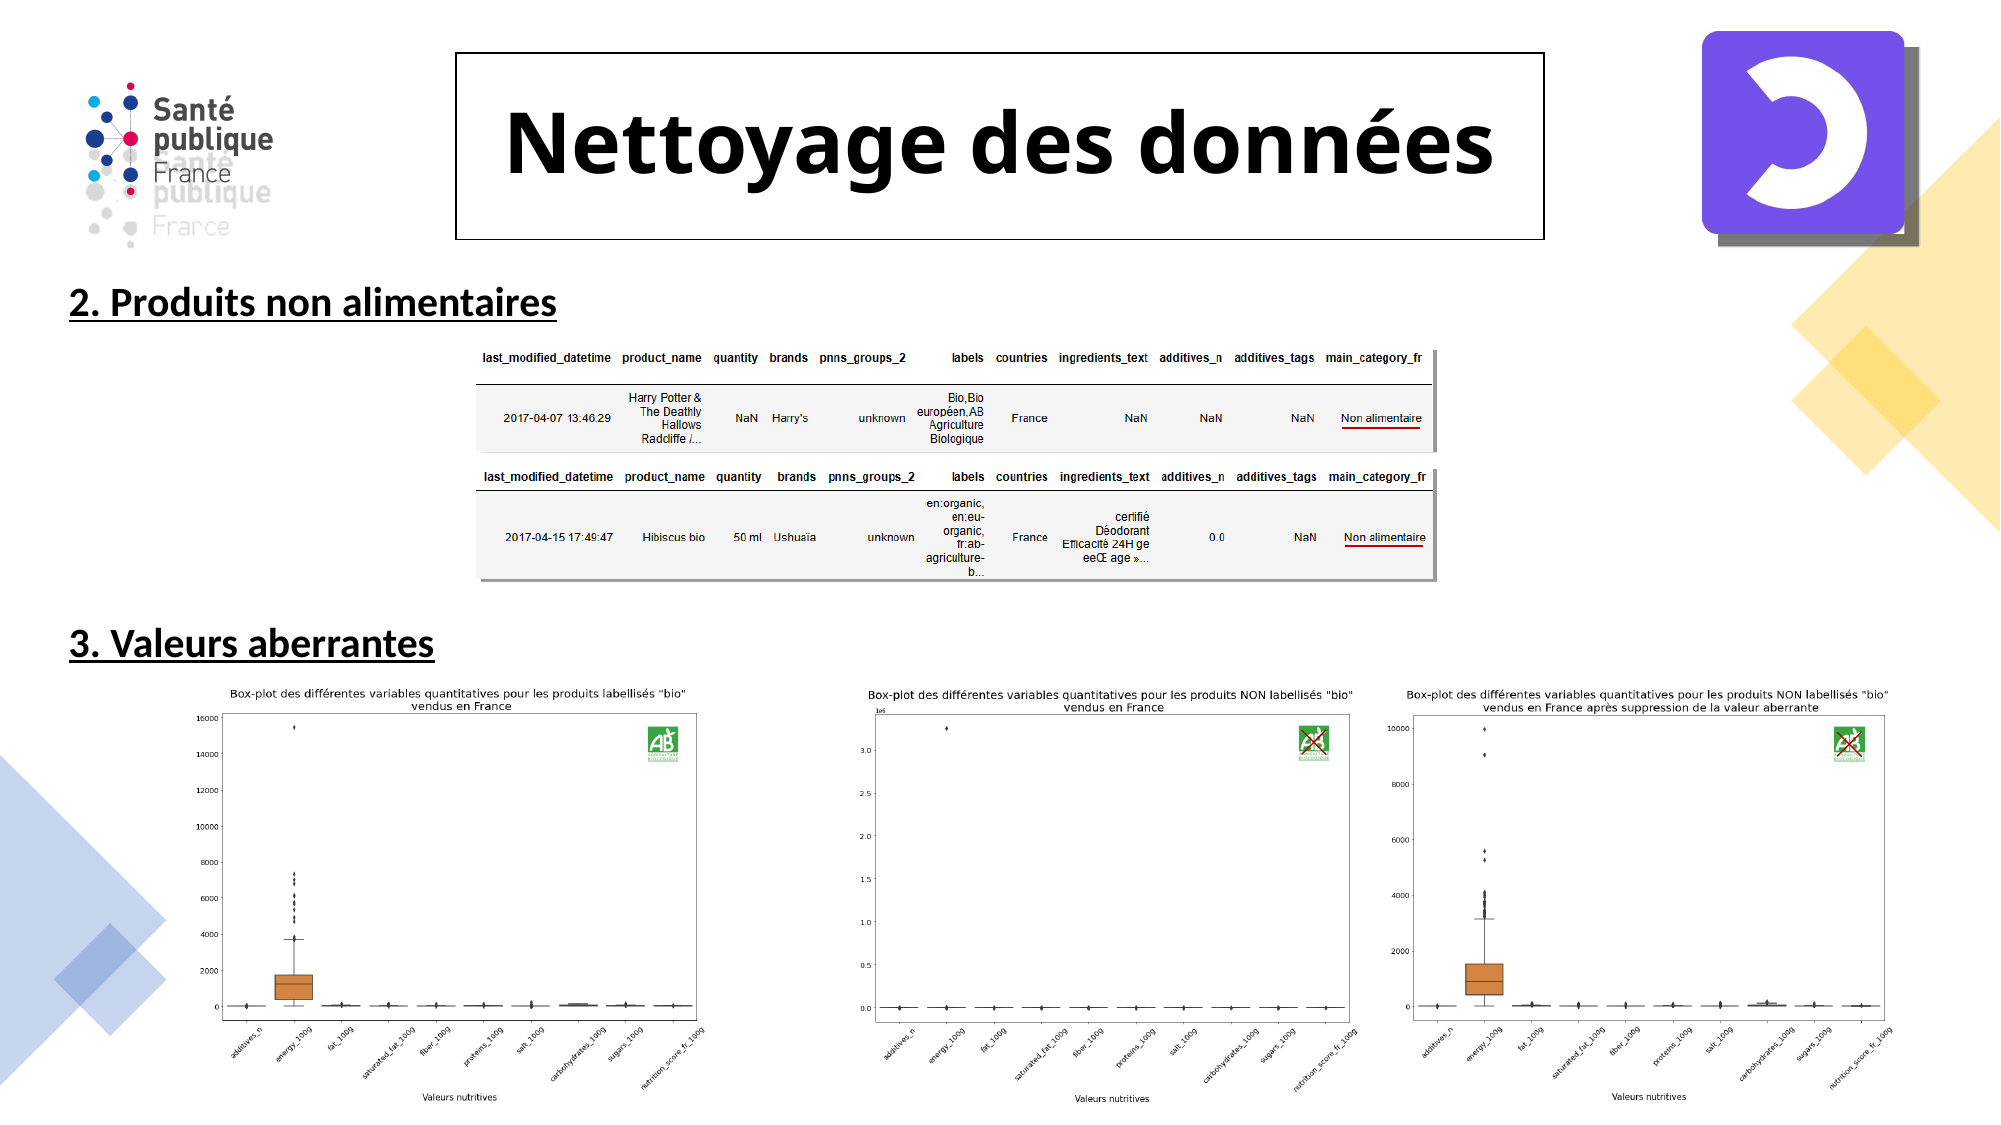

# Nettoyage des données
2. Produits non alimentaires
3. Valeurs aberrantes